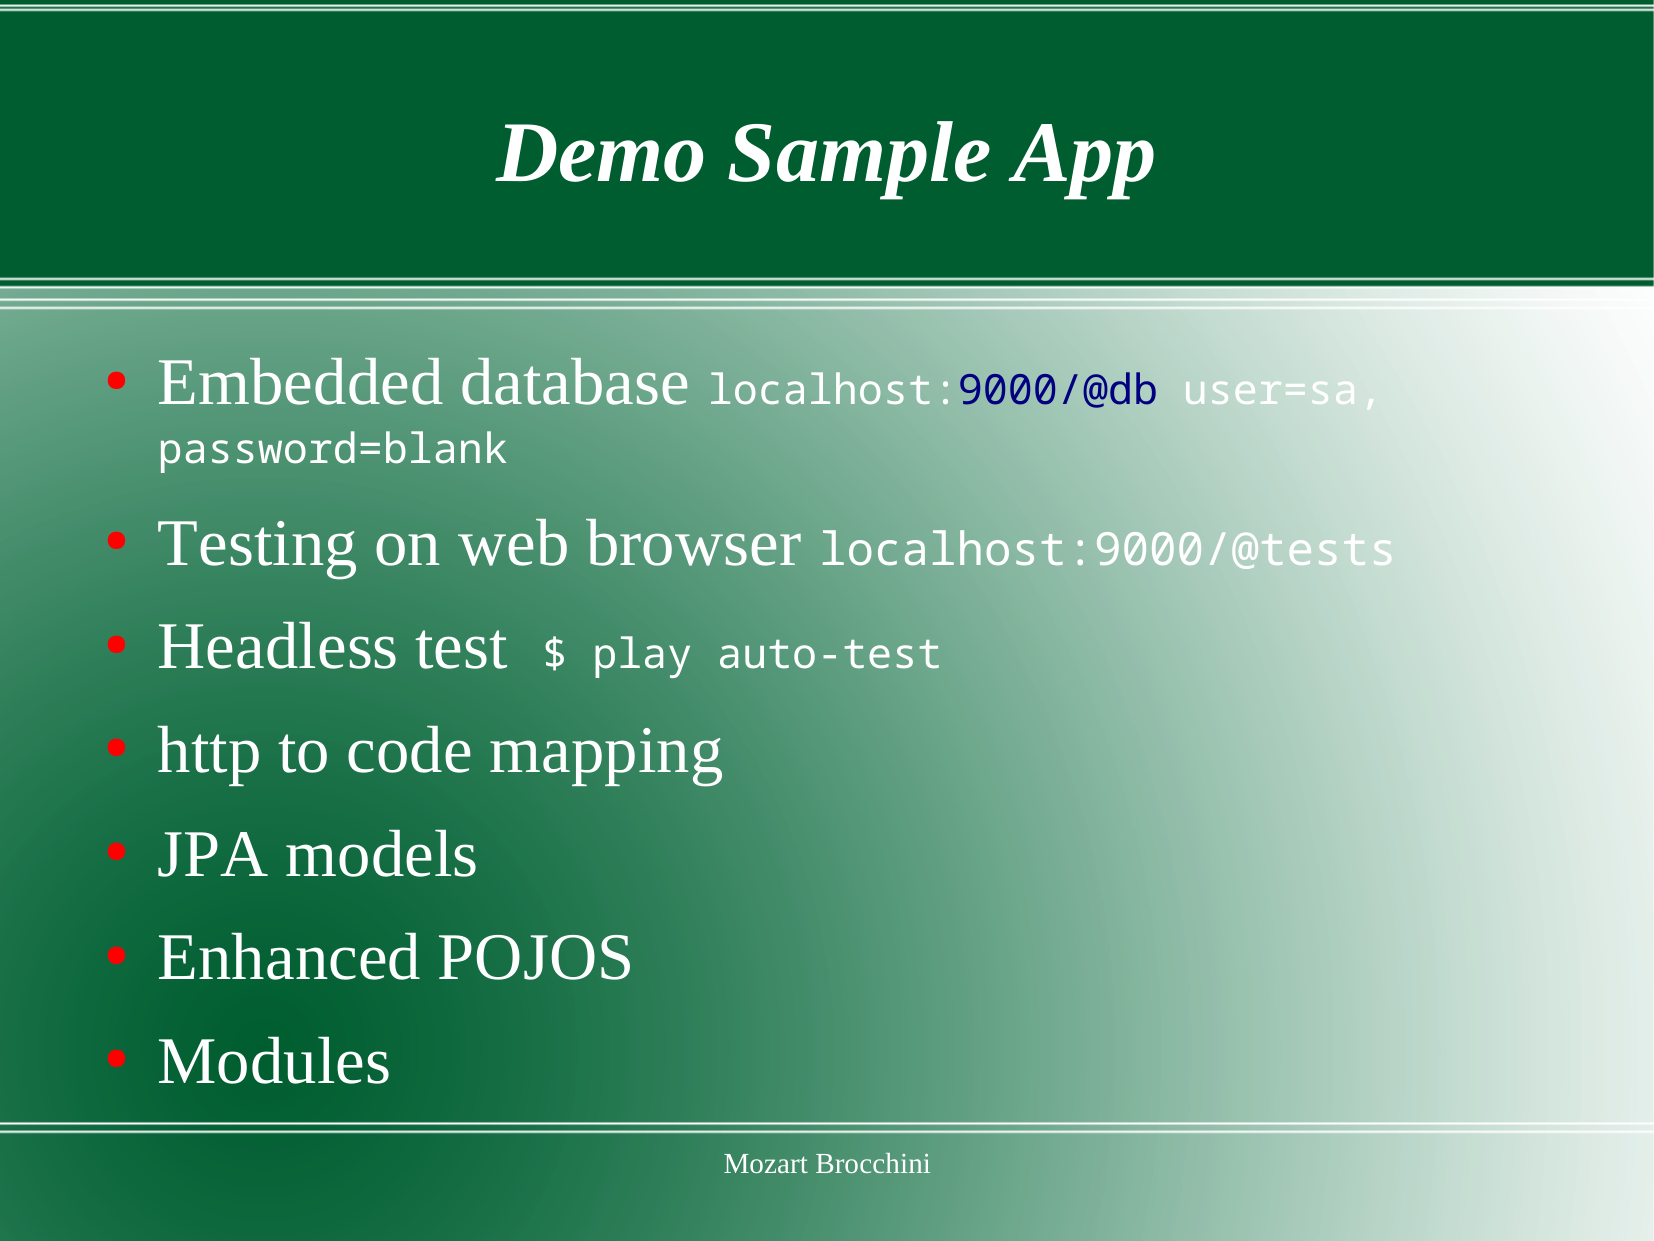

# Demo Sample App
Embedded database localhost:9000/@db user=sa, password=blank
Testing on web browser localhost:9000/@tests
Headless test $ play auto-test
http to code mapping
JPA models
Enhanced POJOS
Modules